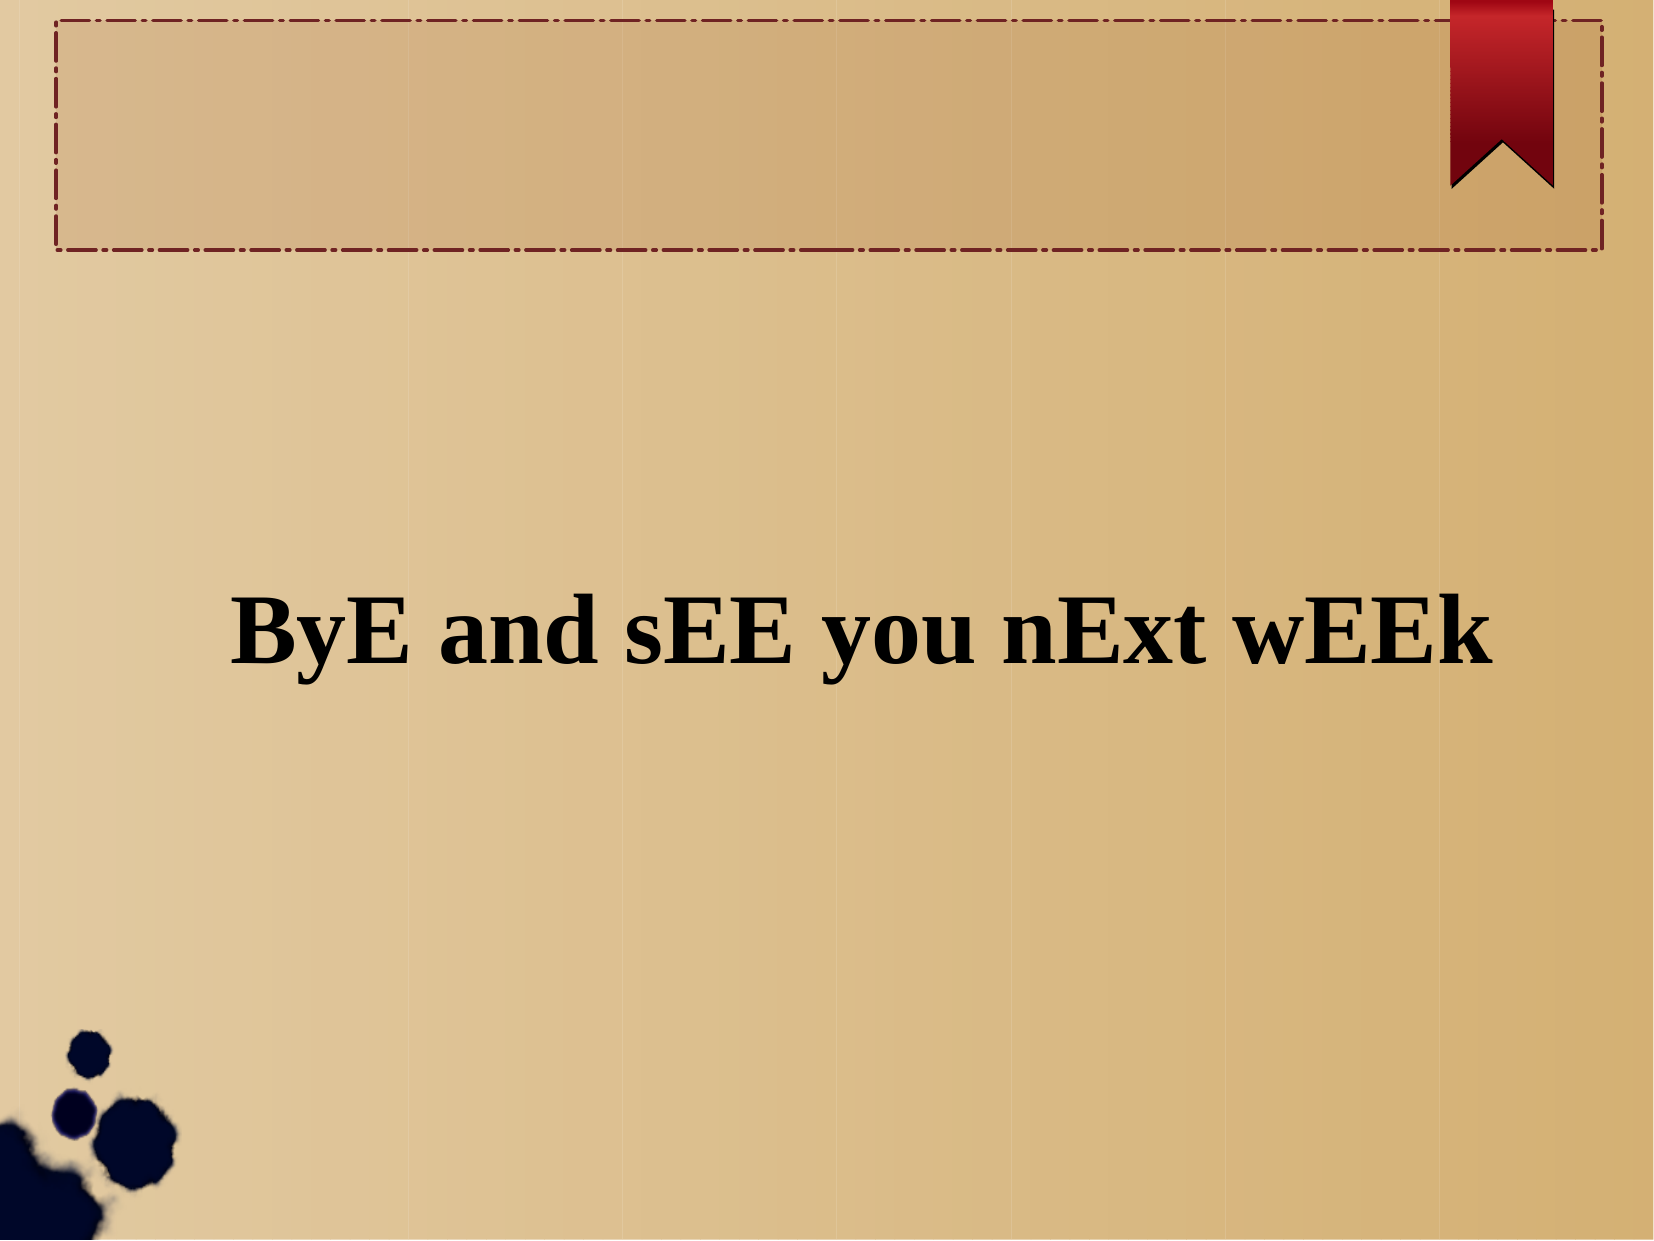

# ByE and sEE you nExt wEEk